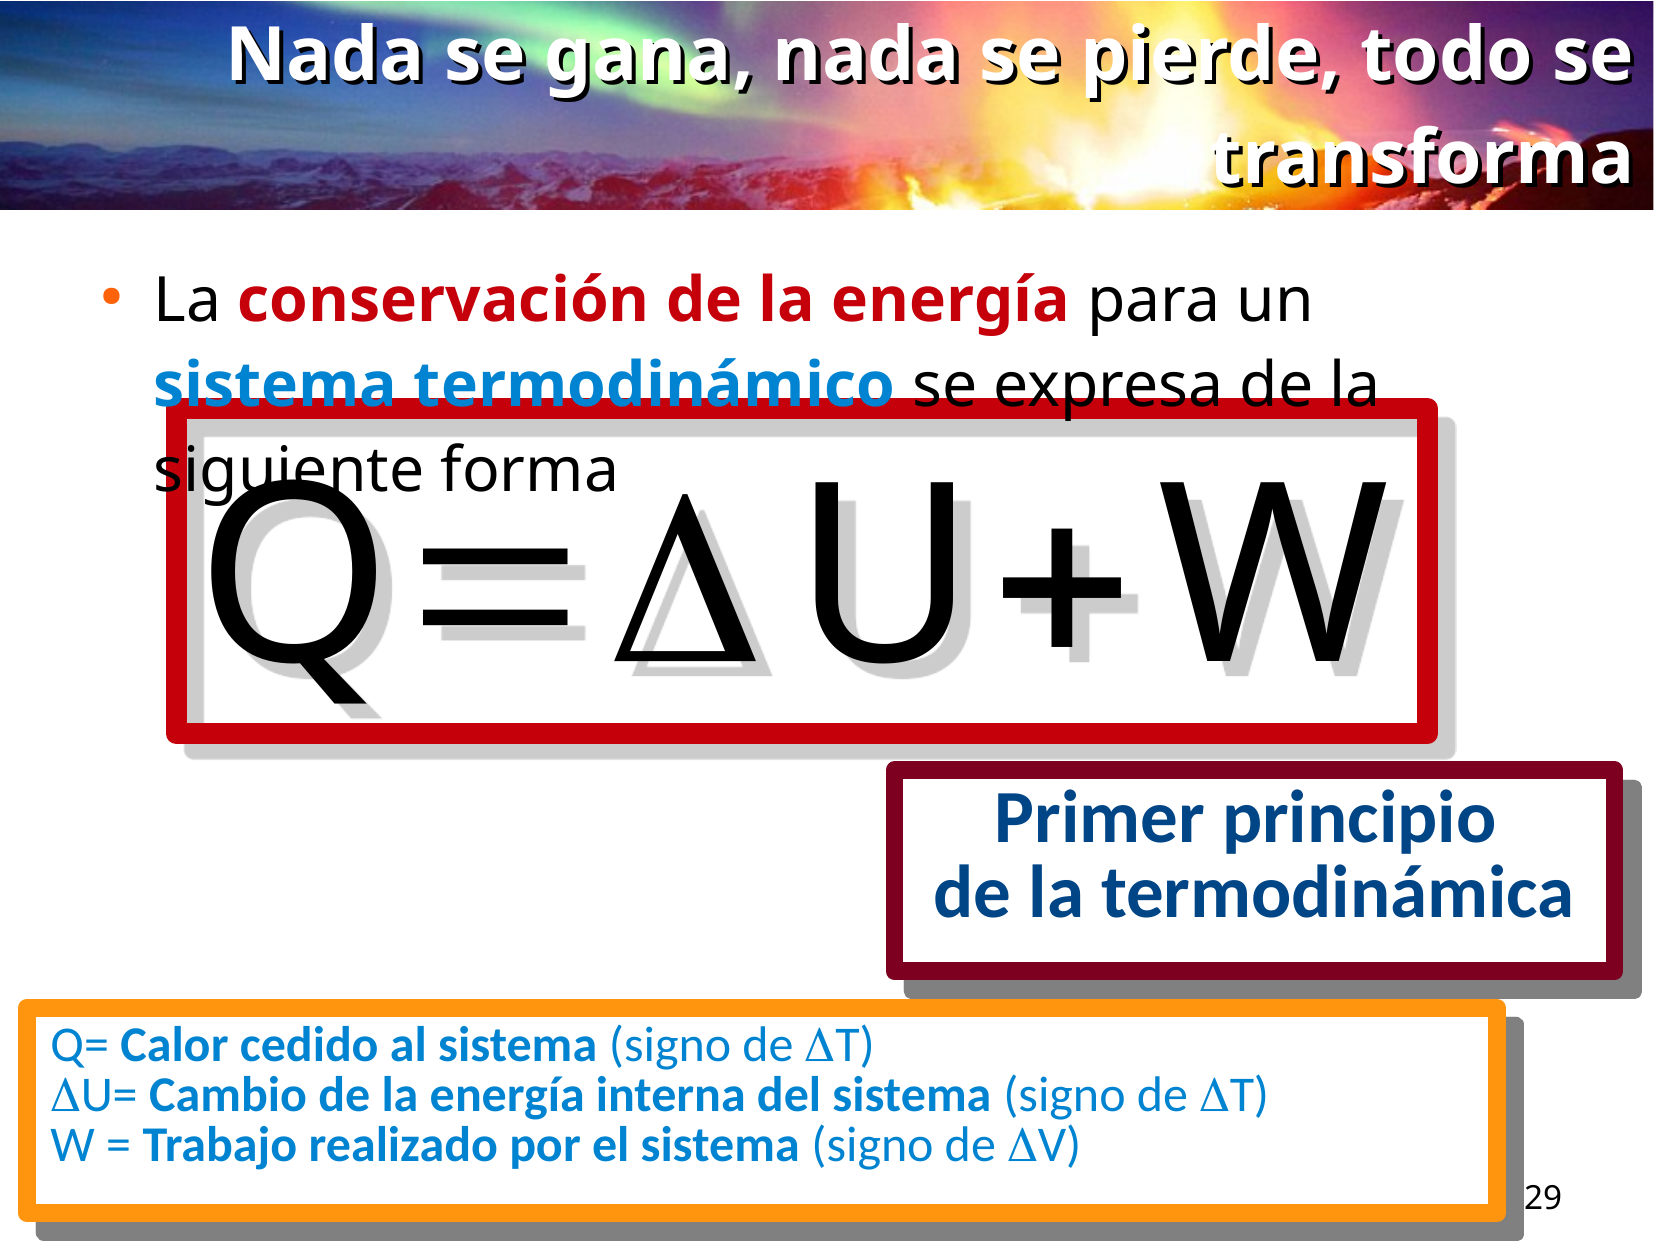

# Nada se gana, nada se pierde, todo se transforma
La conservación de la energía para un sistema termodinámico se expresa de la siguiente forma
Primer principio
de la termodinámica
Q= Calor cedido al sistema (signo de DT)
DU= Cambio de la energía interna del sistema (signo de DT)
W = Trabajo realizado por el sistema (signo de DV)
Física IIIB
5